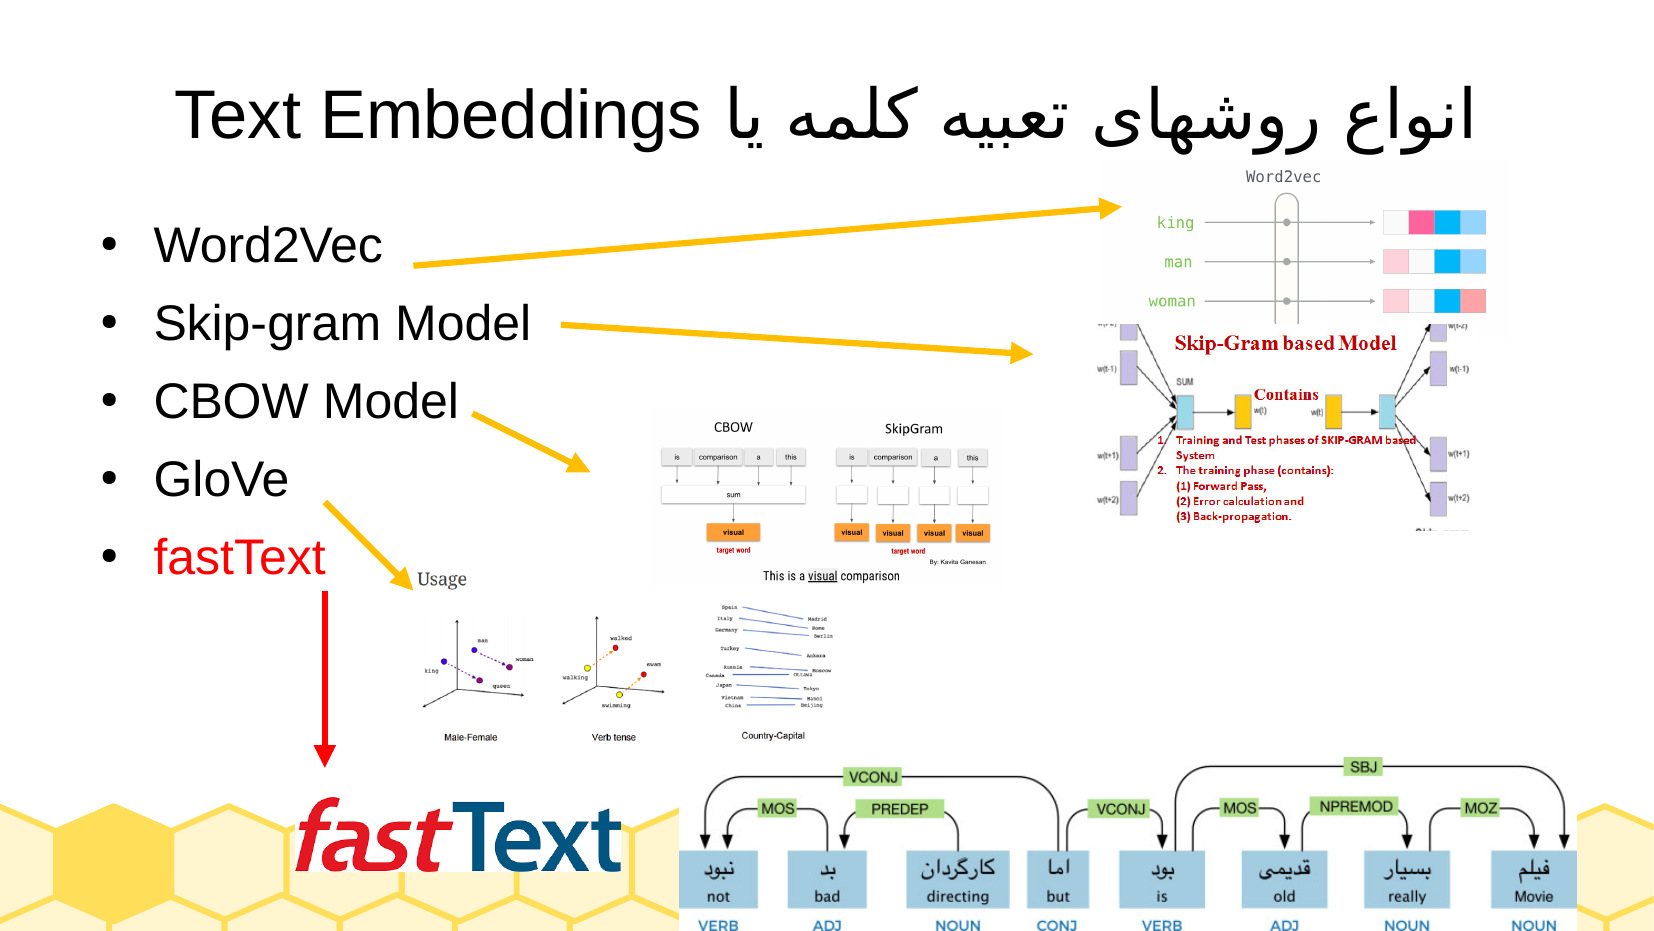

# انواع روشهای تعبیه کلمه یا Text Embeddings
Word2Vec
Skip-gram Model
CBOW Model
GloVe
fastText